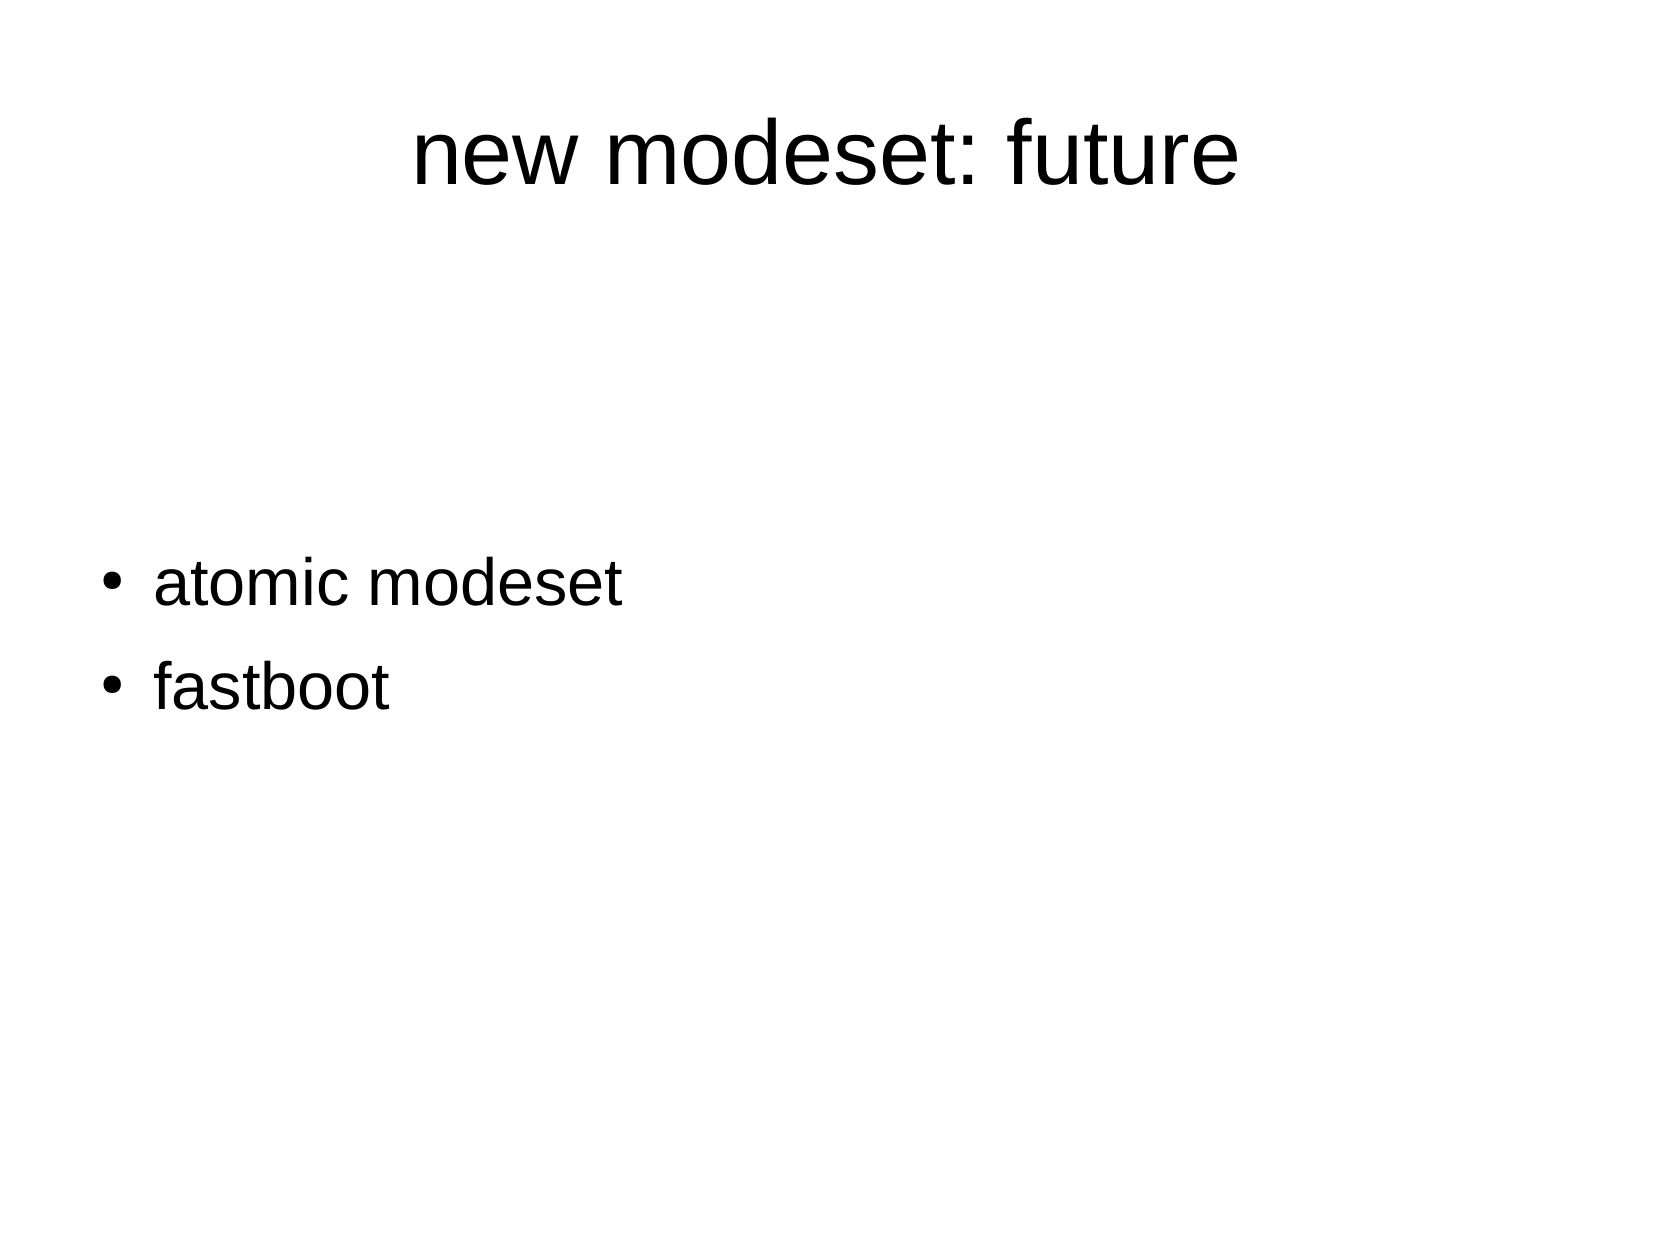

# new modeset: future
atomic modeset
fastboot